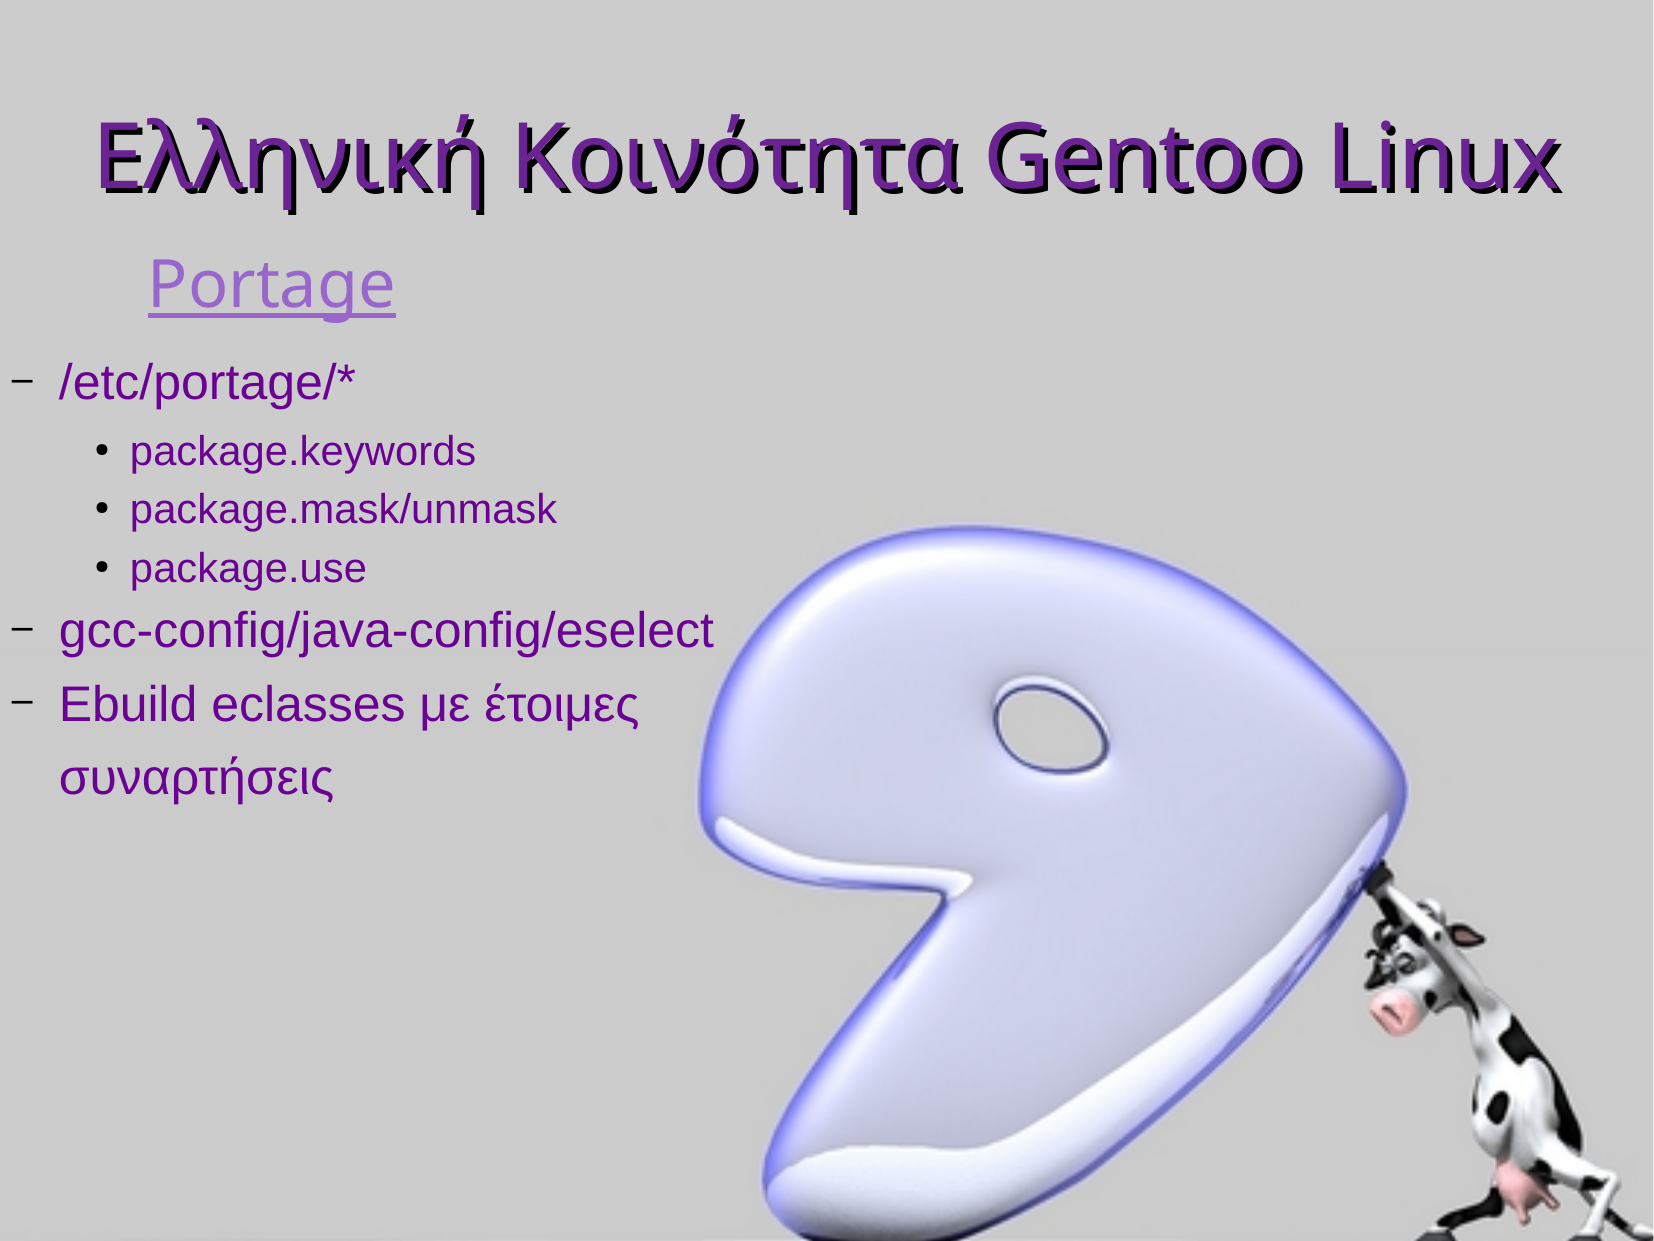

# Ελληνική Κοινότητα Gentoo Linux
Portage
/etc/portage/*
package.keywords
package.mask/unmask
package.use
gcc-config/java-config/eselect
Ebuild eclasses με έτοιμες
συναρτήσεις